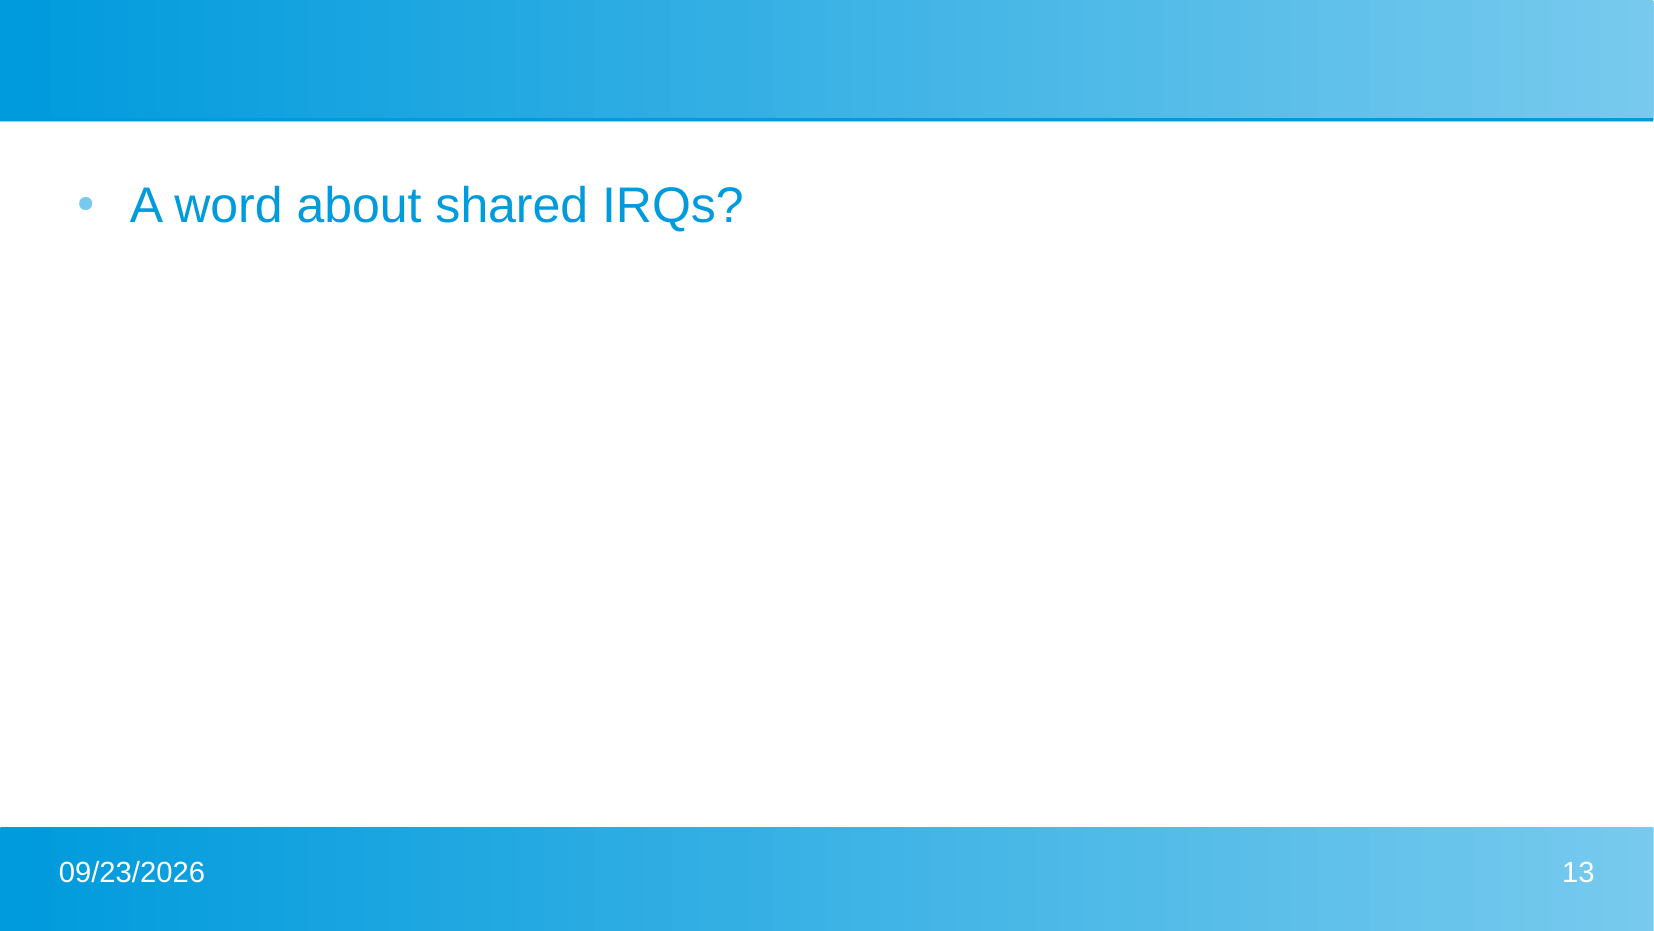

#
A word about shared IRQs?
13